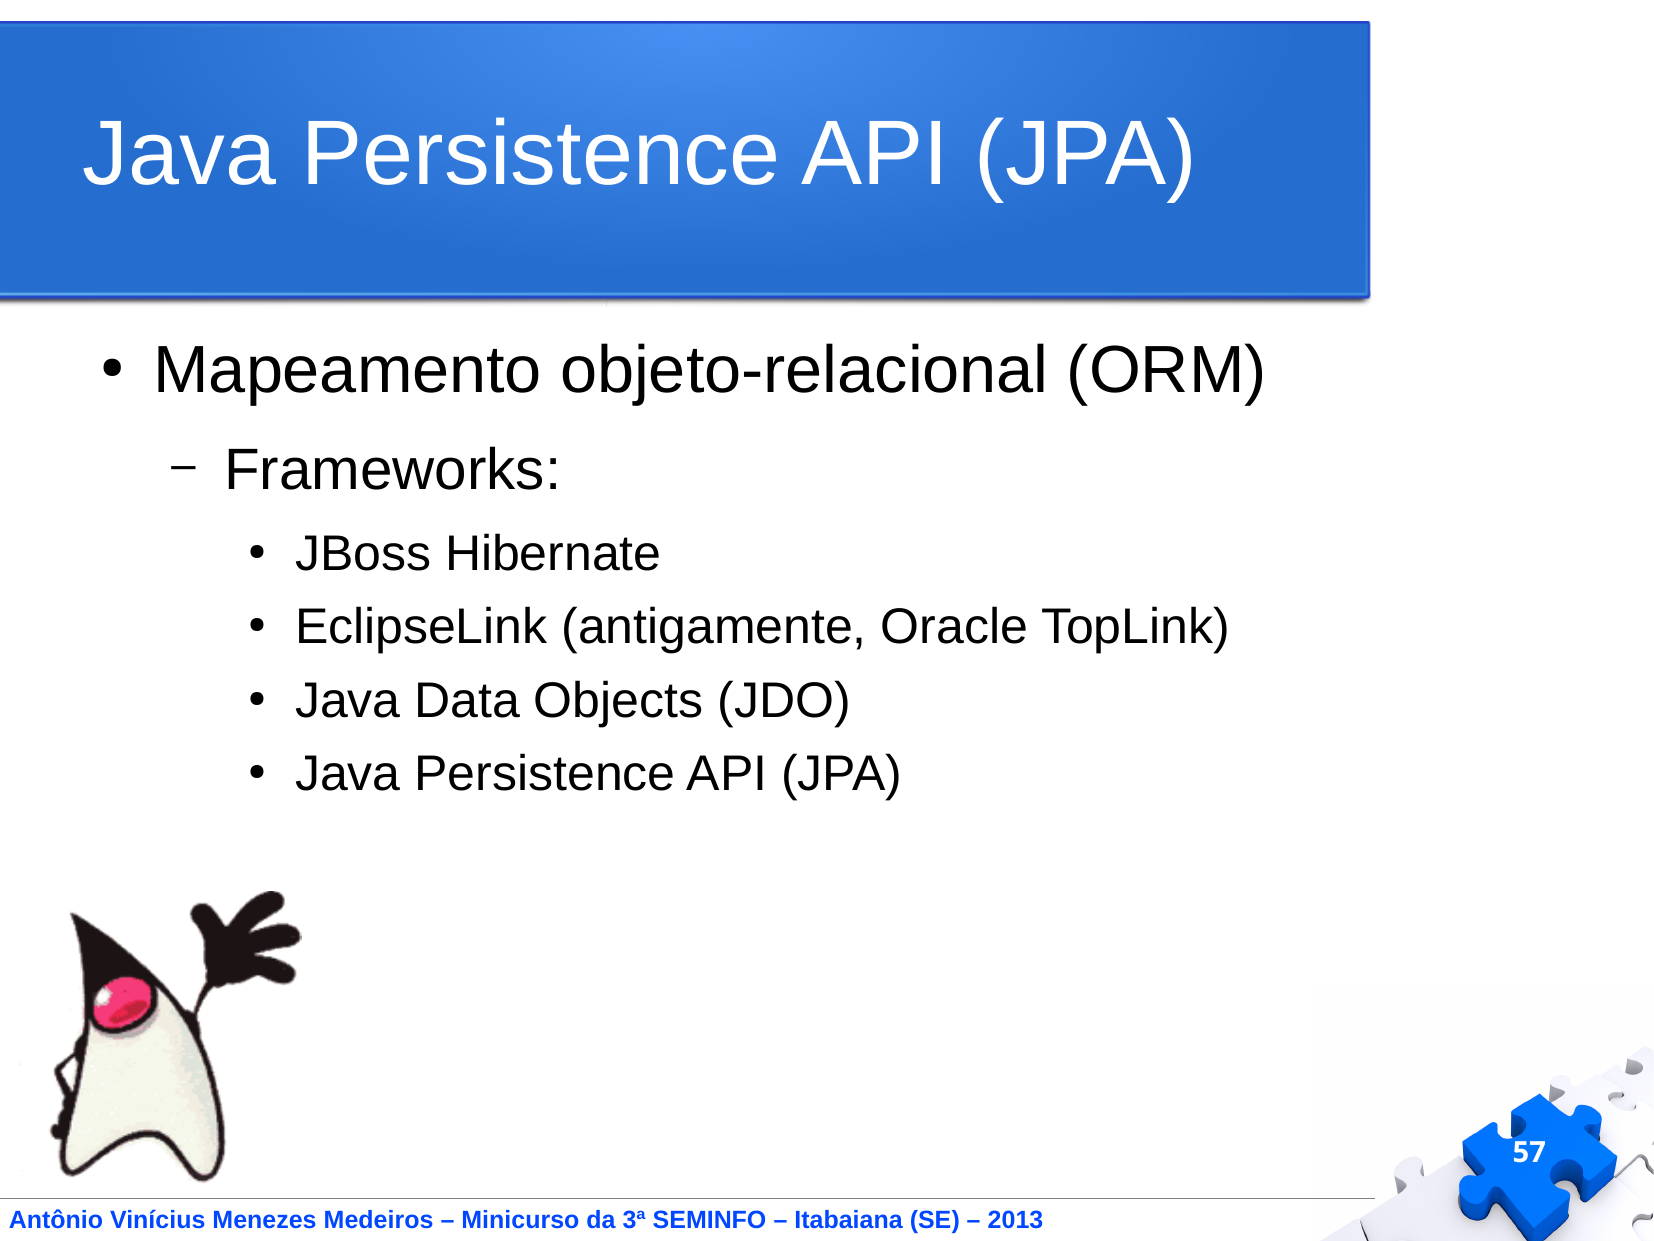

# Java Persistence API (JPA)
Mapeamento objeto-relacional (ORM)
Frameworks:
JBoss Hibernate
EclipseLink (antigamente, Oracle TopLink)
Java Data Objects (JDO)
Java Persistence API (JPA)
57